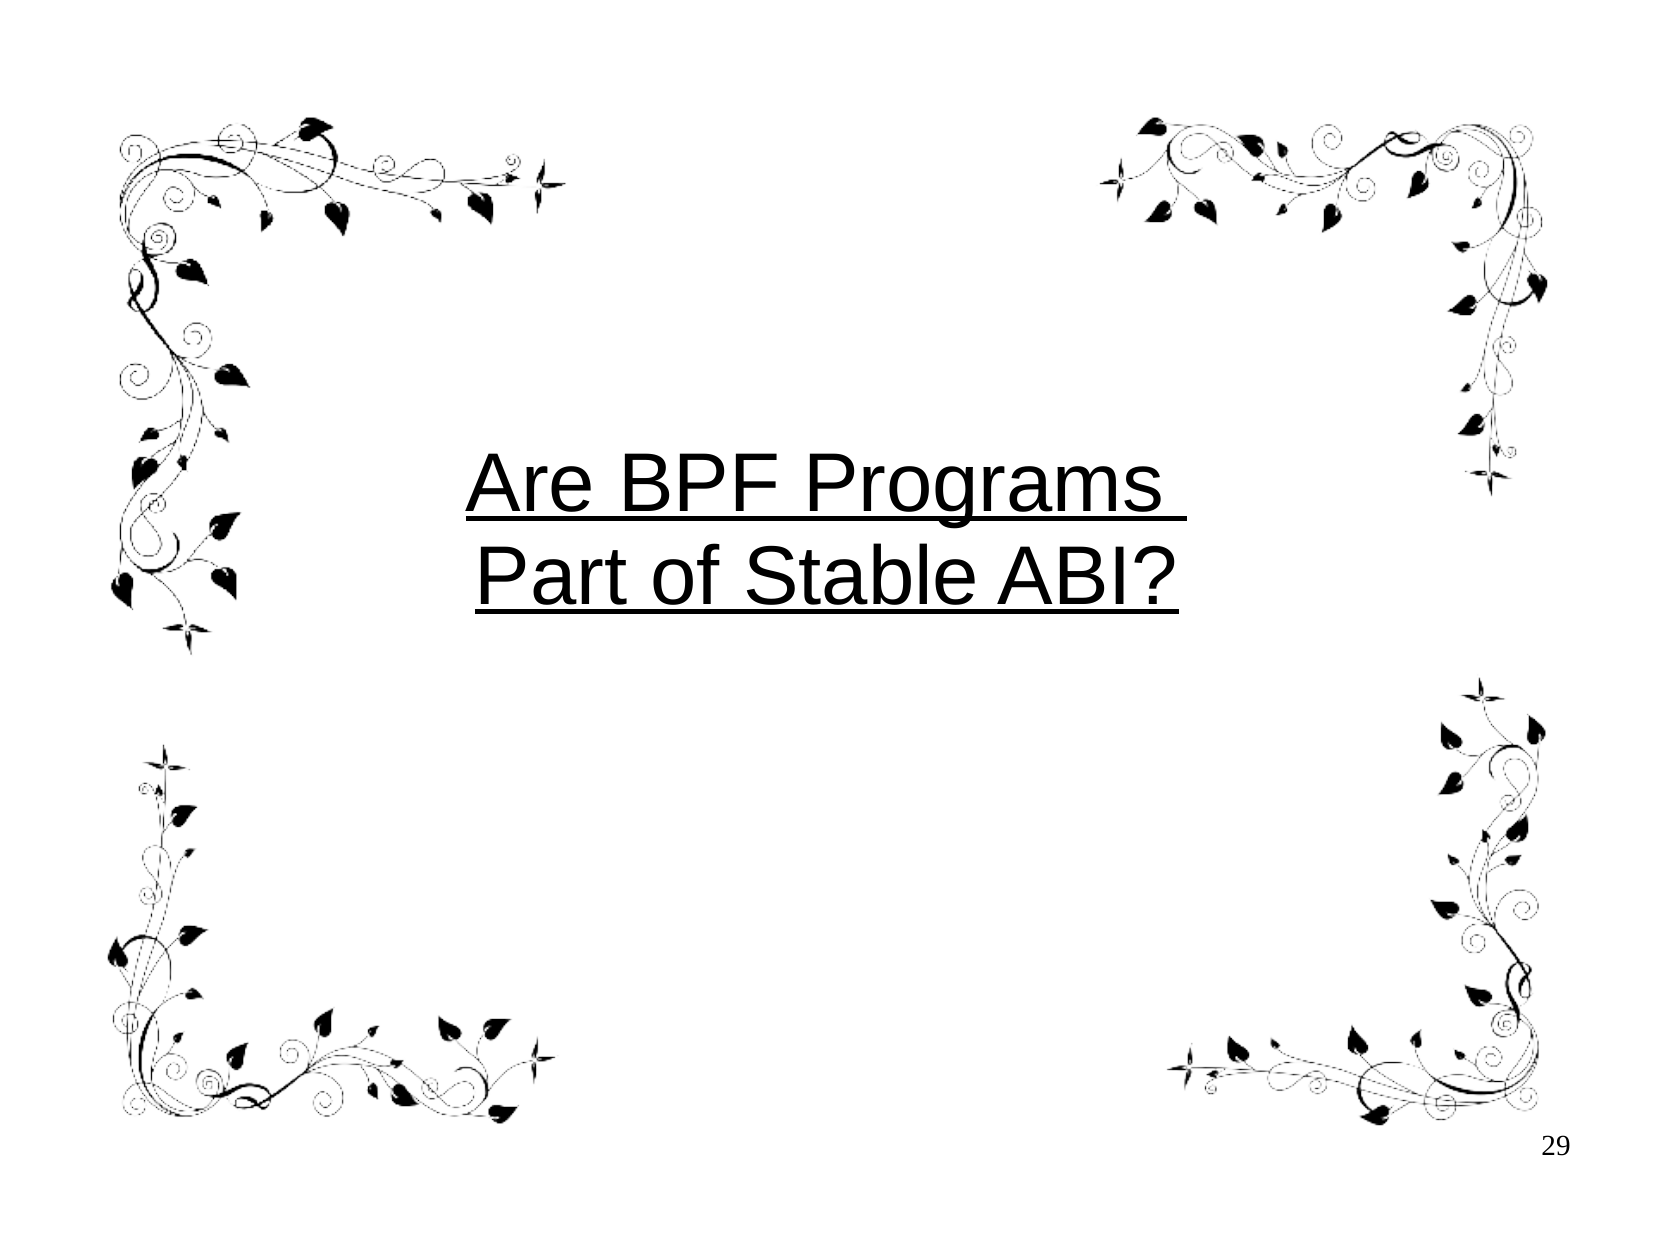

# Are BPF Programs
Part of Stable ABI?
29